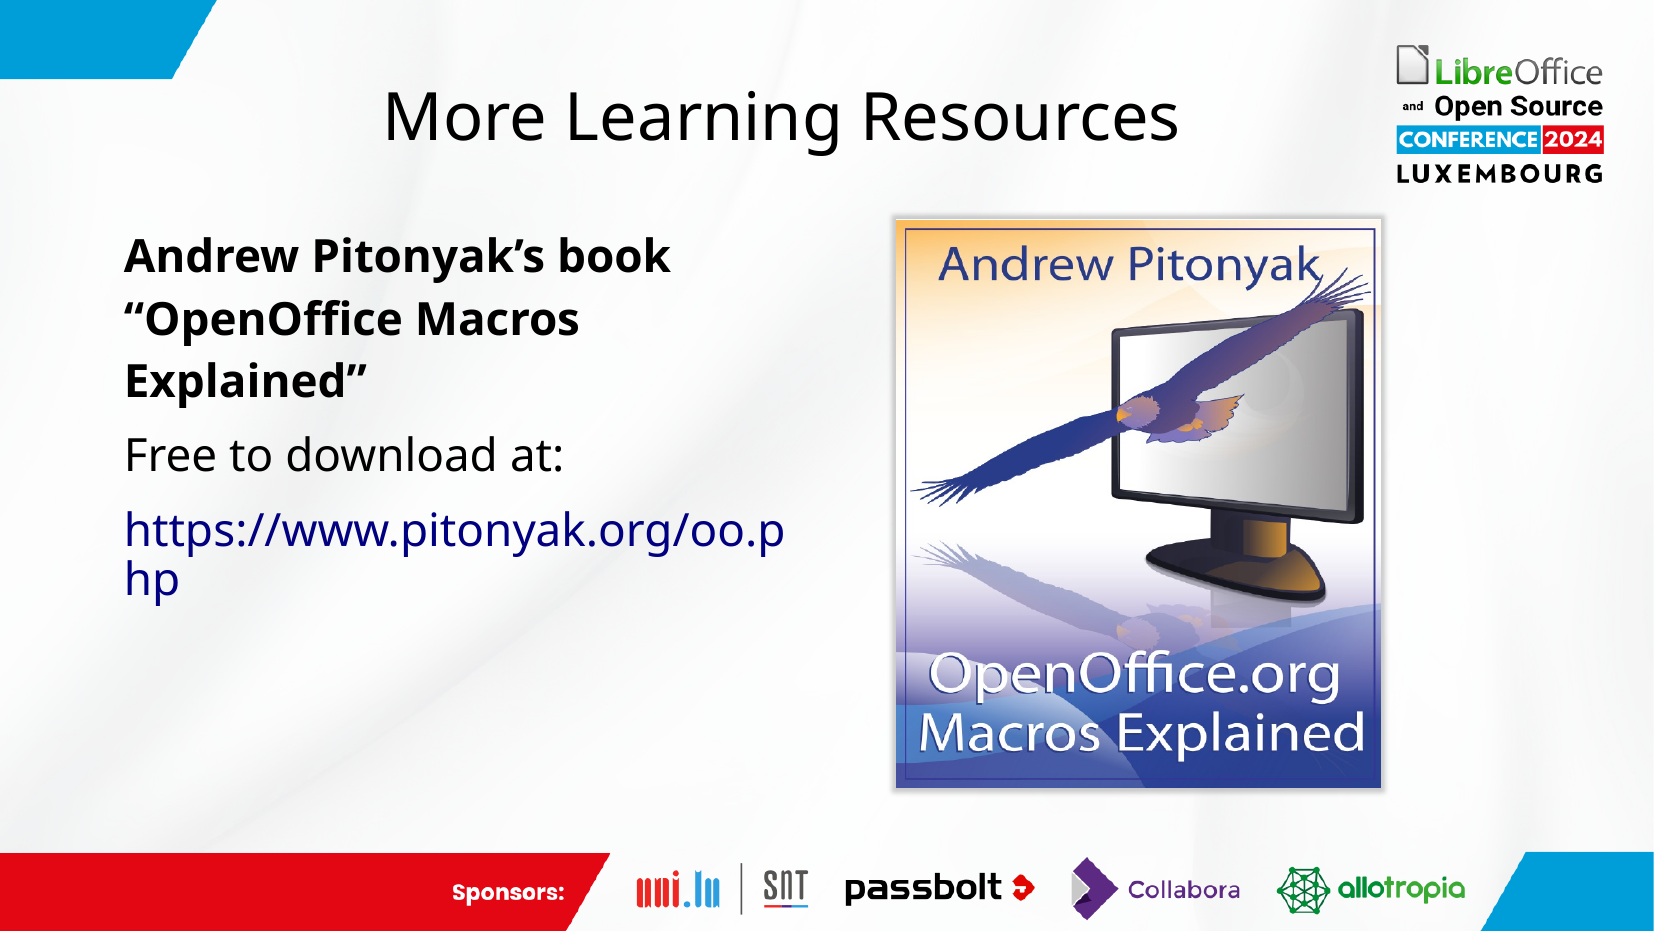

# More Learning Resources
Andrew Pitonyak’s book “OpenOffice Macros Explained”
Free to download at:
https://www.pitonyak.org/oo.php